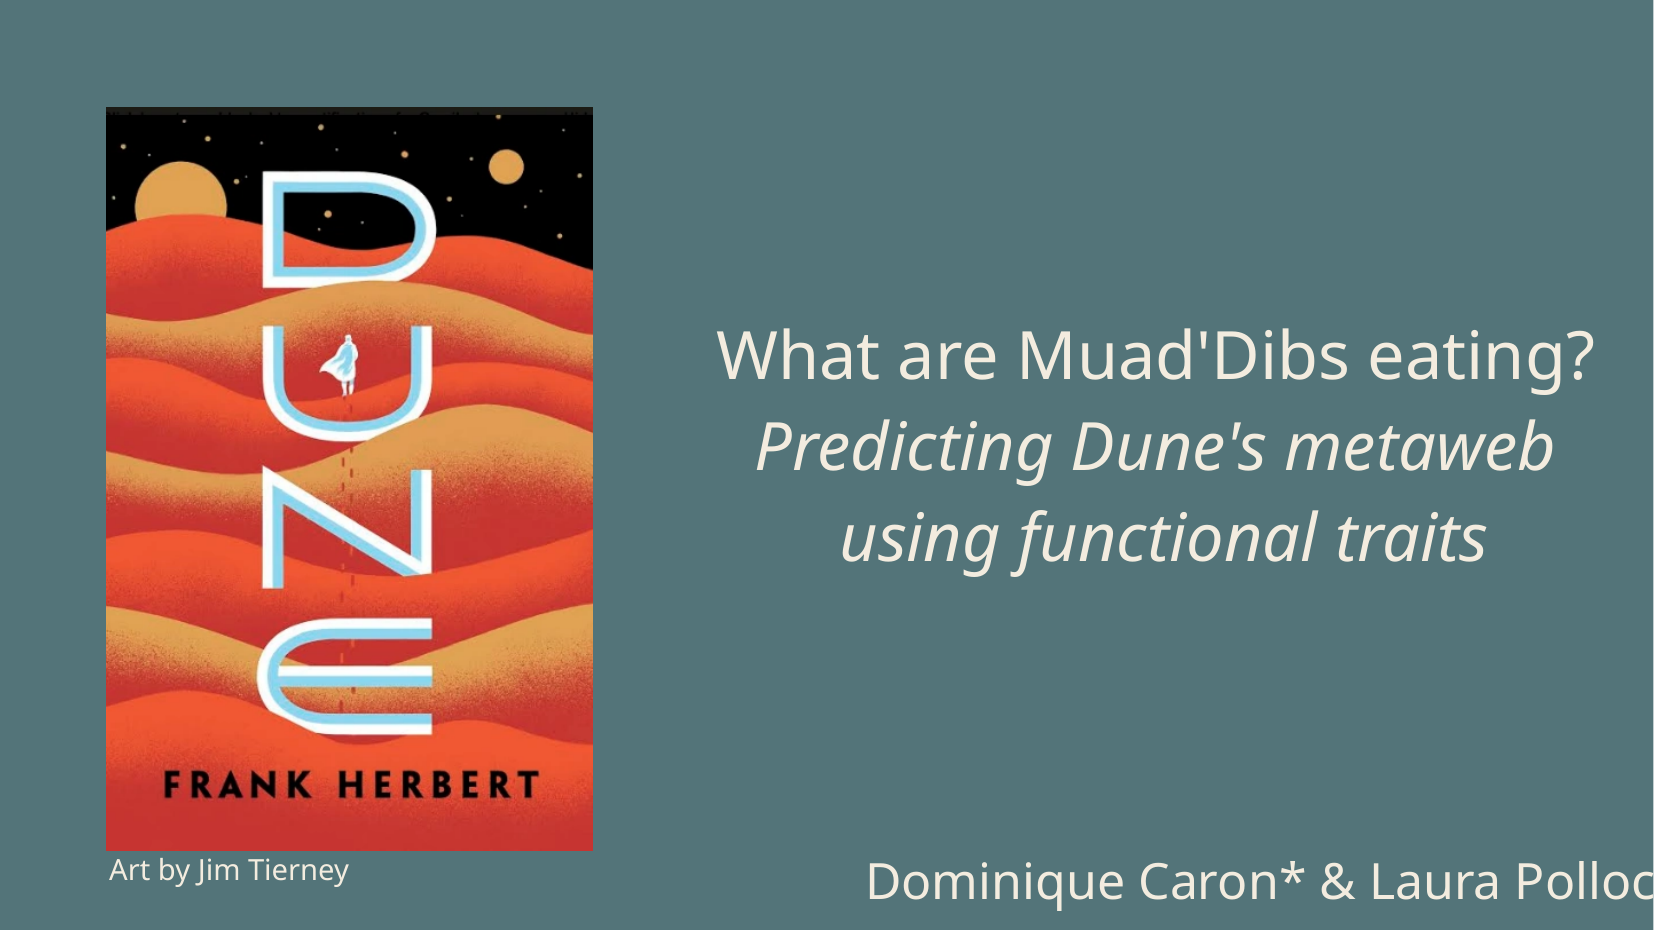

What are Muad'Dibs eating?
Predicting Dune's metaweb
using functional traits
Dominique Caron* & Laura Pollock
Art by Jim Tierney